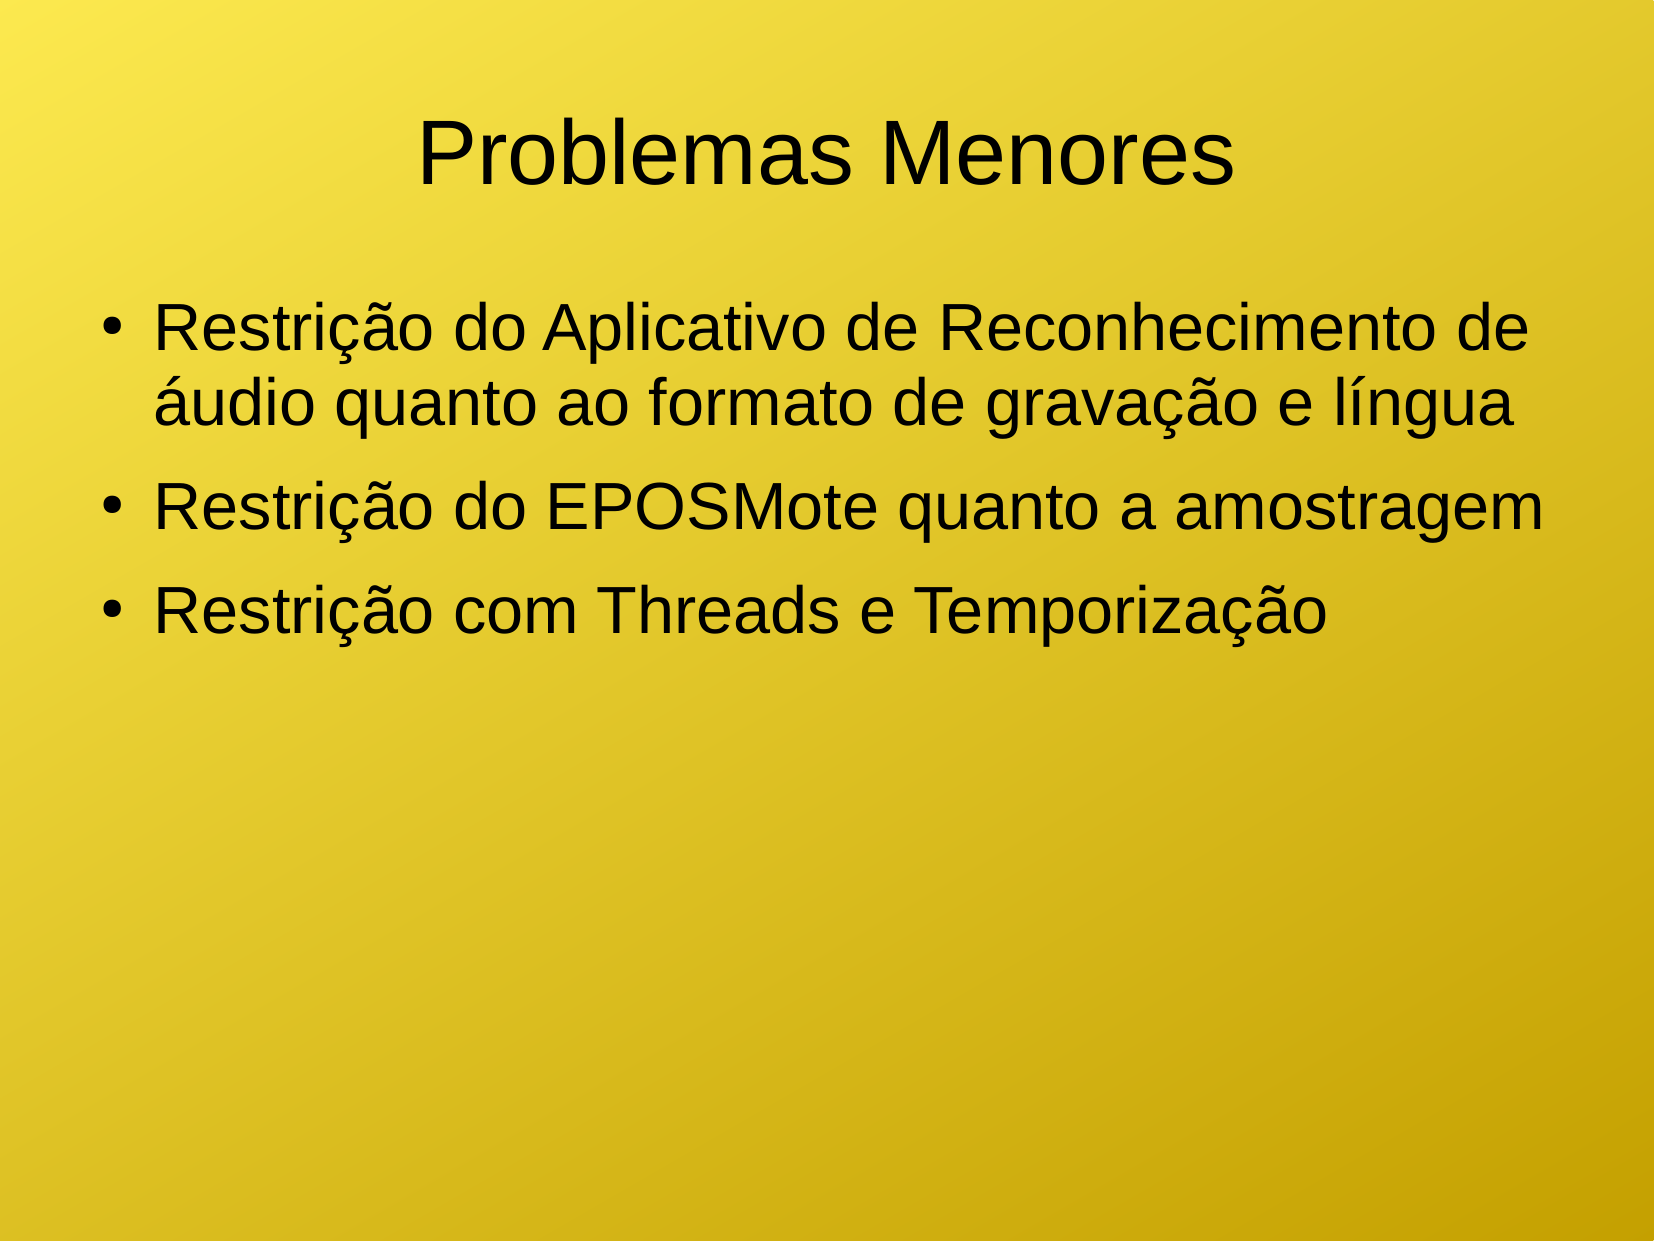

# Problemas Menores
Restrição do Aplicativo de Reconhecimento de áudio quanto ao formato de gravação e língua
Restrição do EPOSMote quanto a amostragem
Restrição com Threads e Temporização